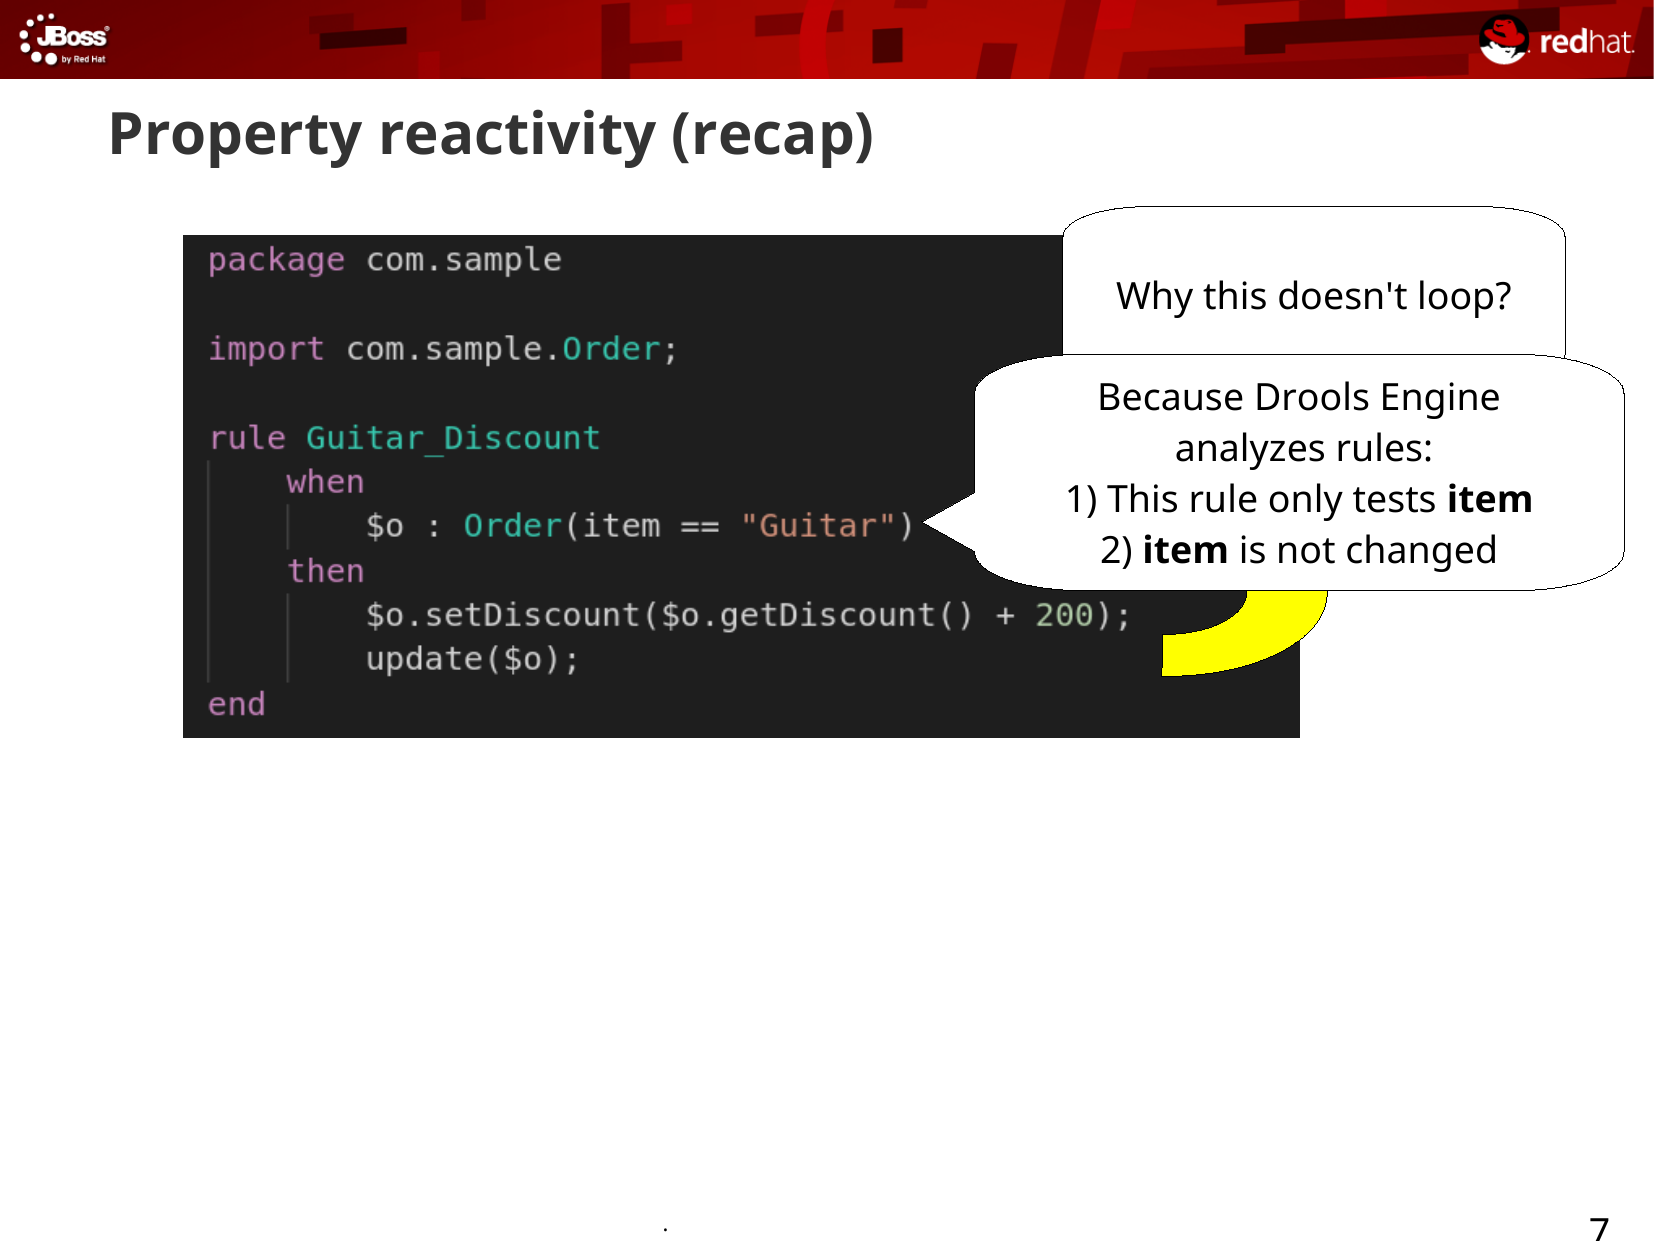

# Property reactivity (recap)
Why this doesn't loop?
Because Drools Engine
 analyzes rules:
1) This rule only tests item
2) item is not changed